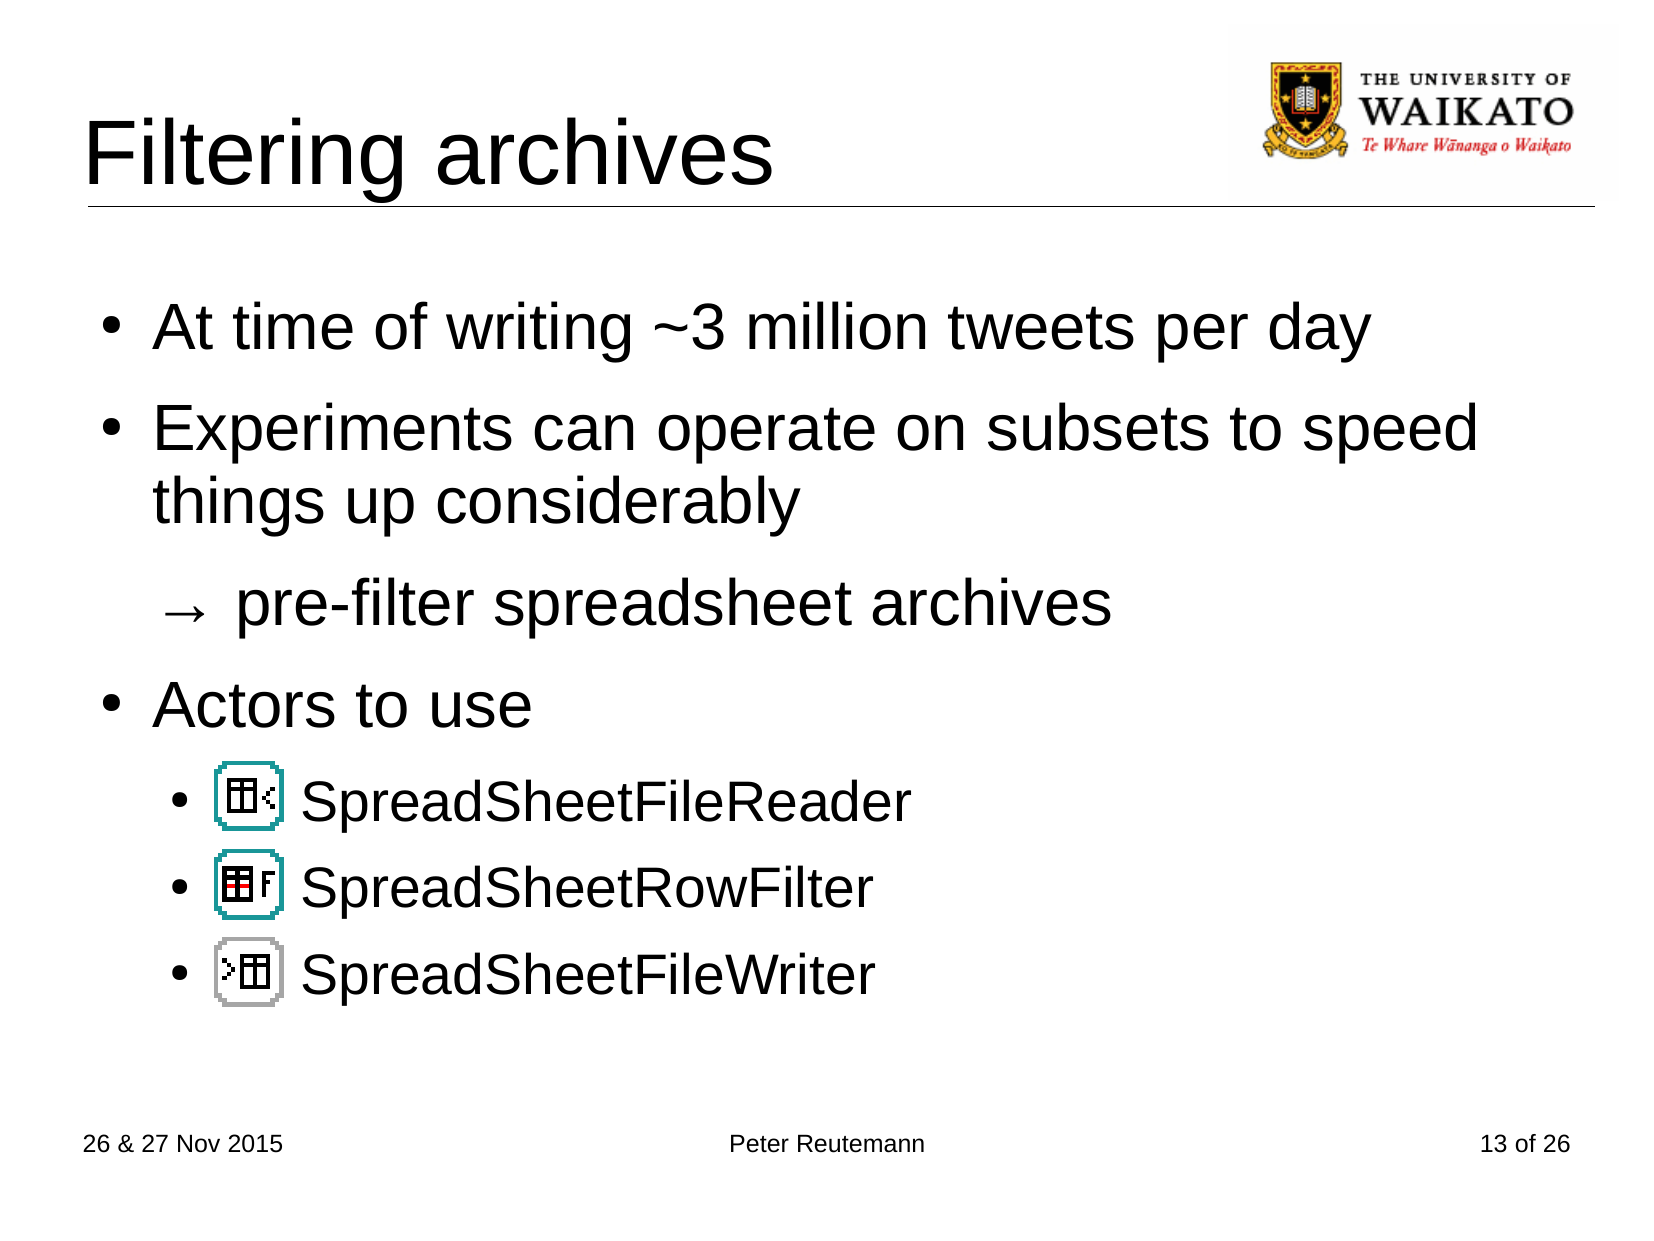

# Filtering archives
At time of writing ~3 million tweets per day
Experiments can operate on subsets to speed things up considerably
→ pre-filter spreadsheet archives
Actors to use
 SpreadSheetFileReader
 SpreadSheetRowFilter
 SpreadSheetFileWriter
26 & 27 Nov 2015
Peter Reutemann
13